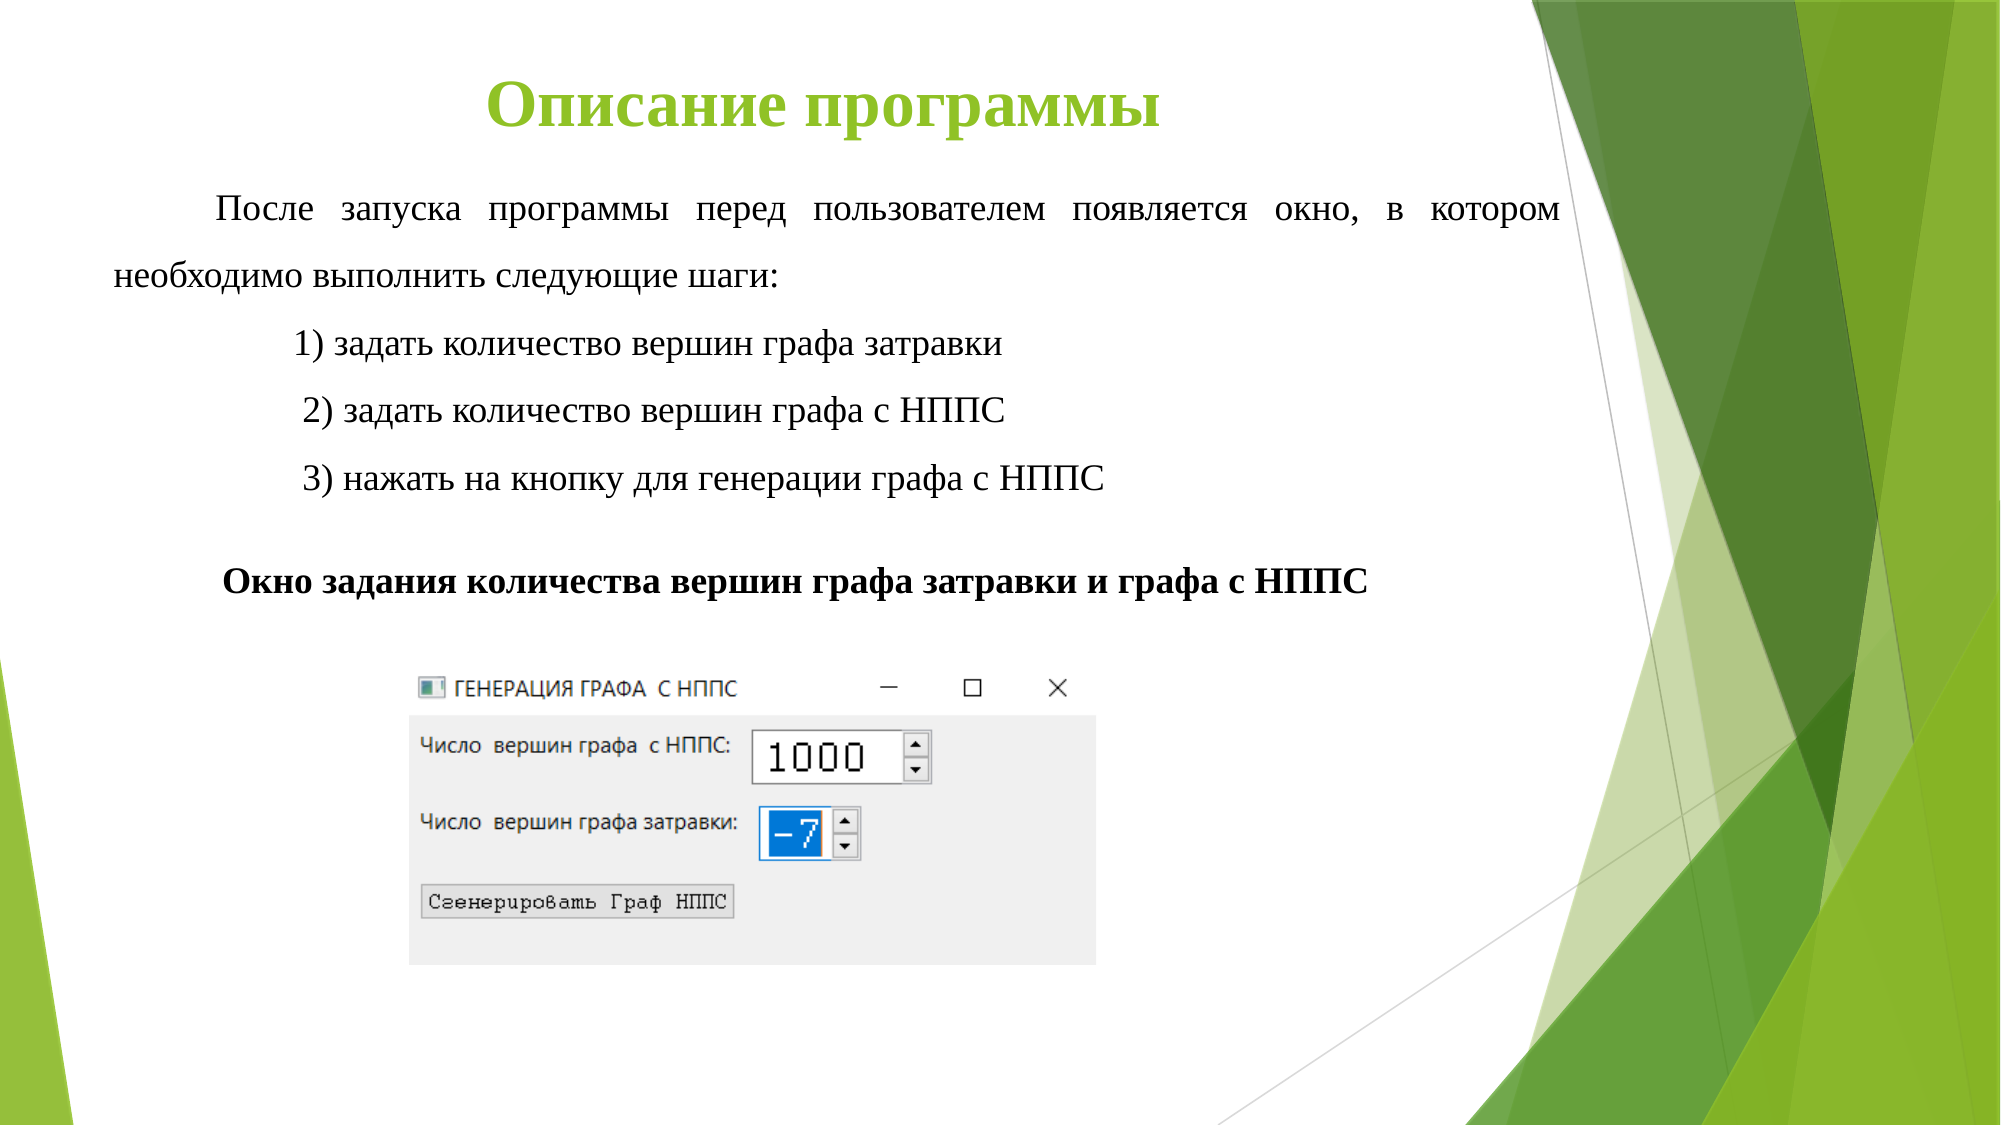

Описание программы
 После запуска программы перед пользователем появляется окно, в котором необходимо выполнить следующие шаги:
 1) задать количество вершин графа затравки
 2) задать количество вершин графа с НППС
 3) нажать на кнопку для генерации графа с НППС
 Окно задания количества вершин графа затравки и графа с НППС